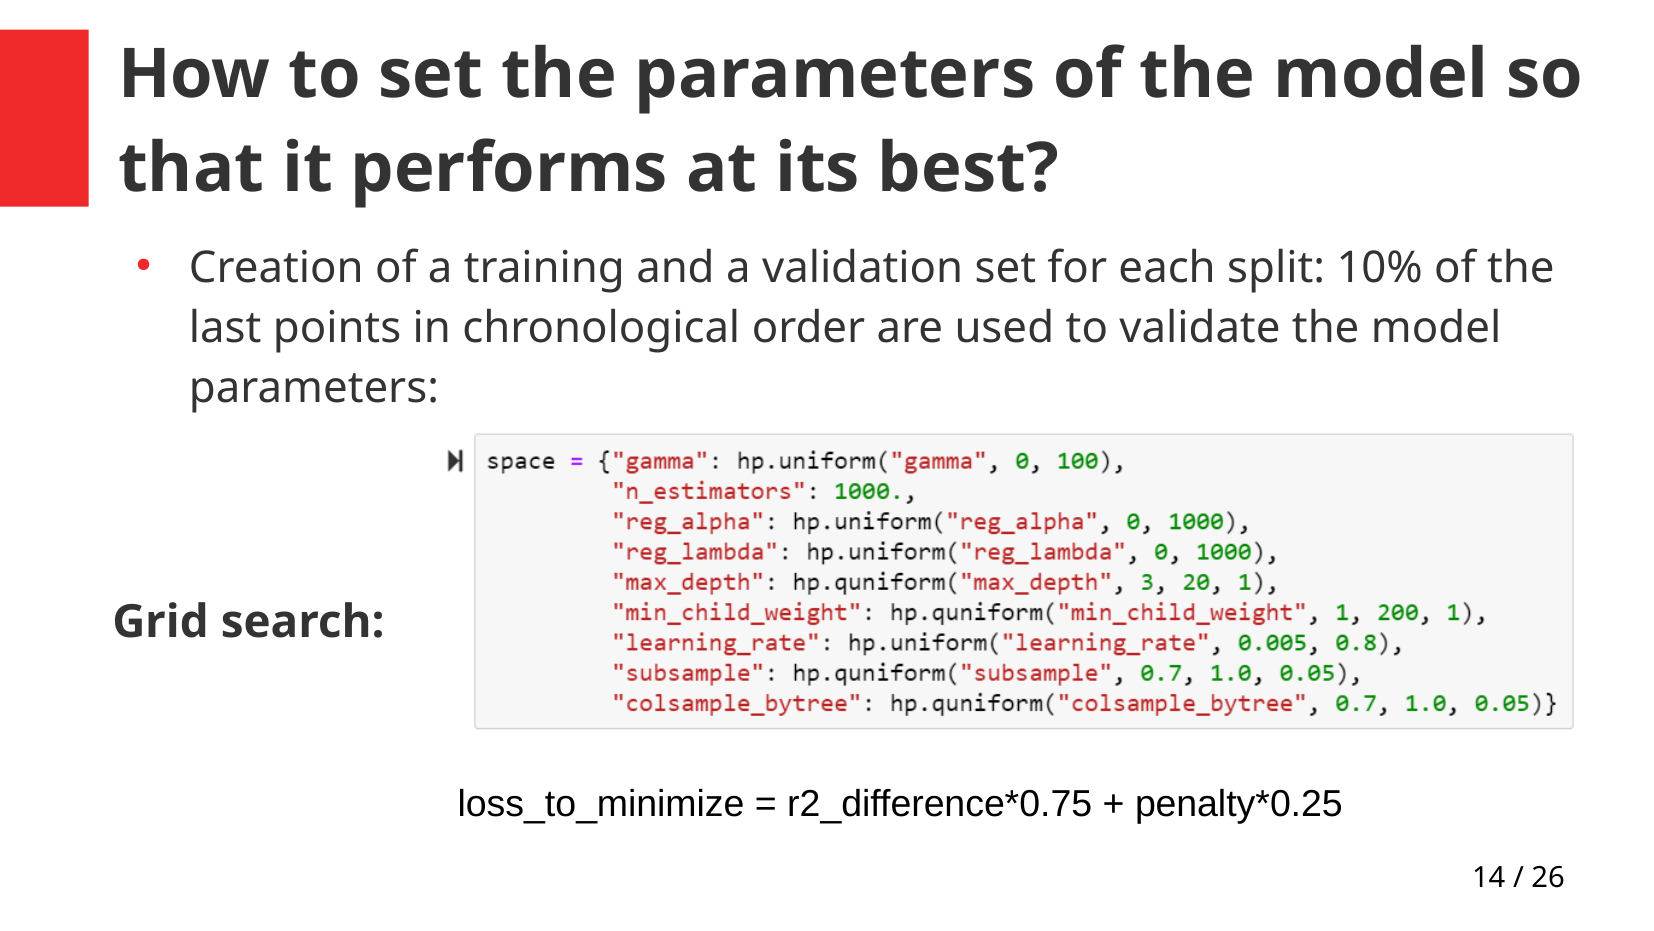

# How to set the parameters of the model so that it performs at its best?
Creation of a training and a validation set for each split: 10% of the last points in chronological order are used to validate the model parameters:
Grid search:
loss_to_minimize = r2_difference*0.75 + penalty*0.25
14